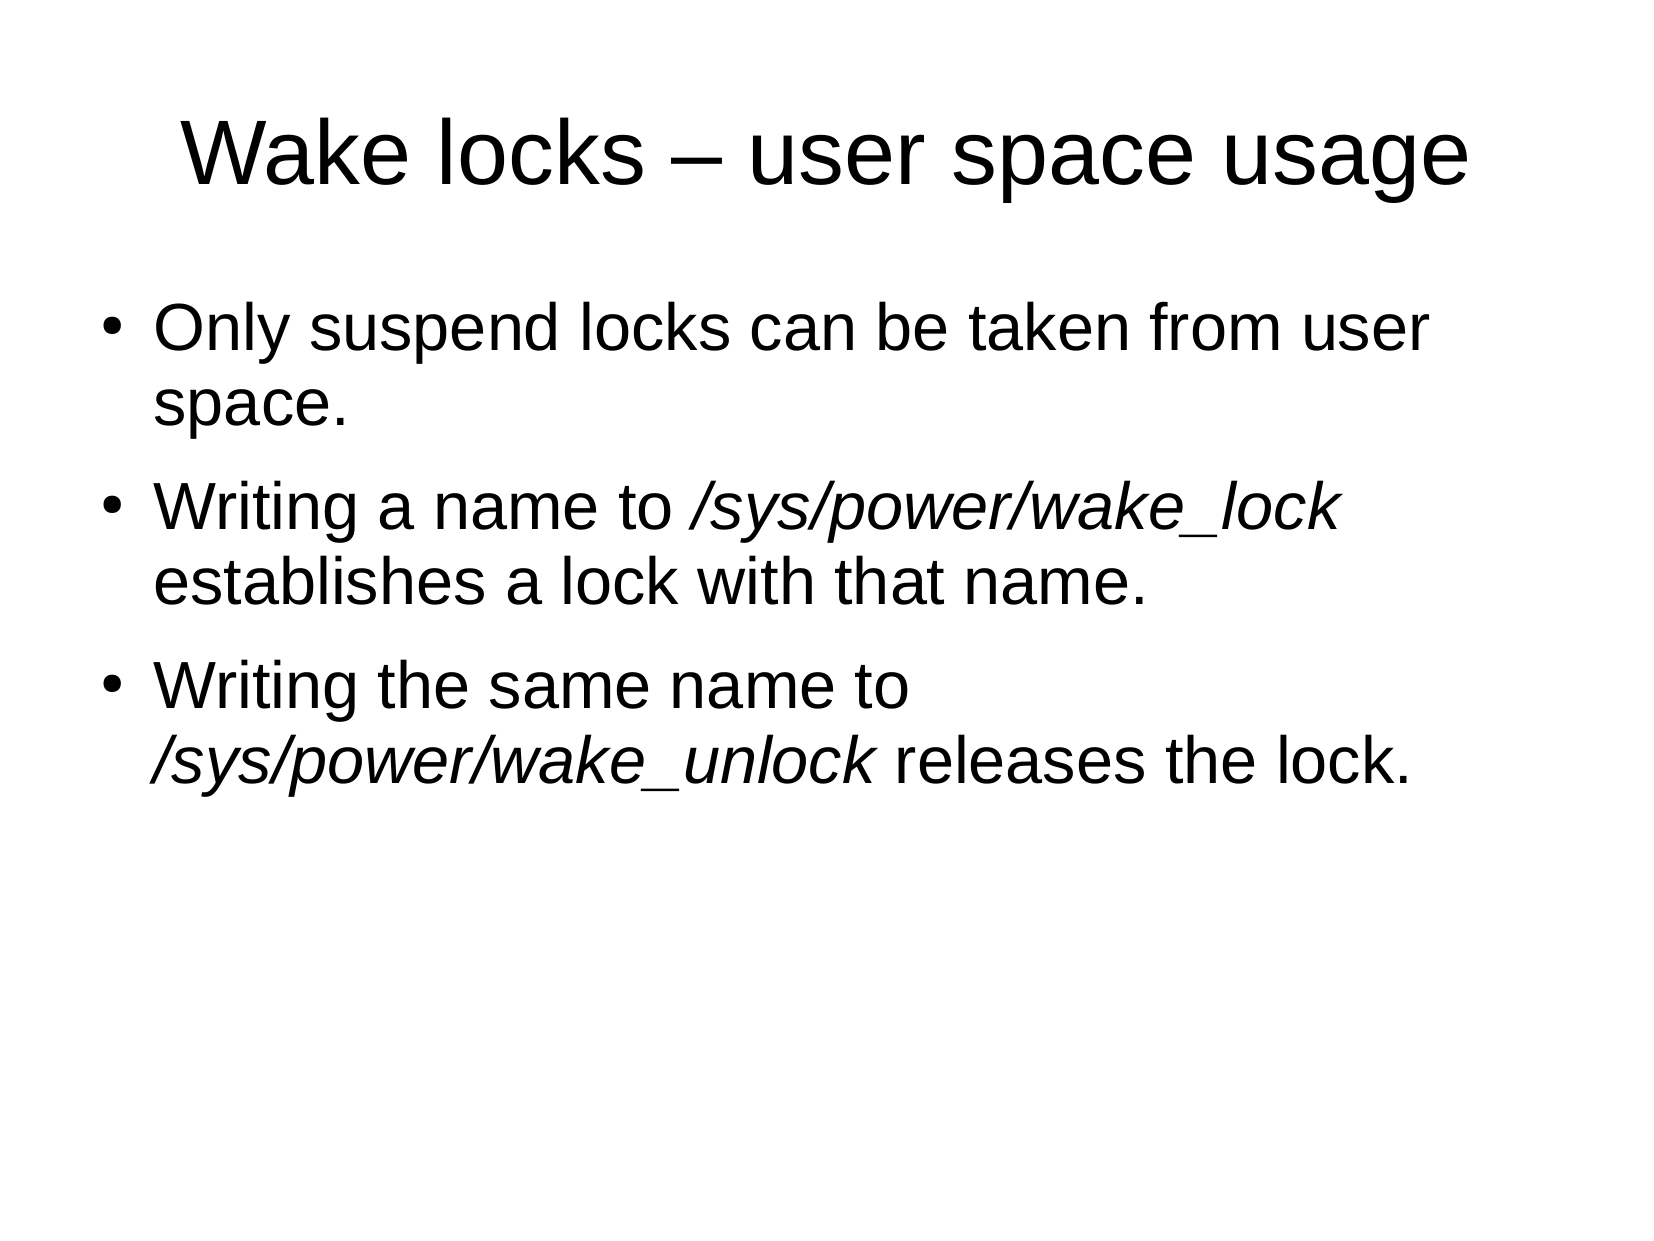

# Wake locks – user space usage
Only suspend locks can be taken from user space.
Writing a name to /sys/power/wake_lock establishes a lock with that name.
Writing the same name to /sys/power/wake_unlock releases the lock.